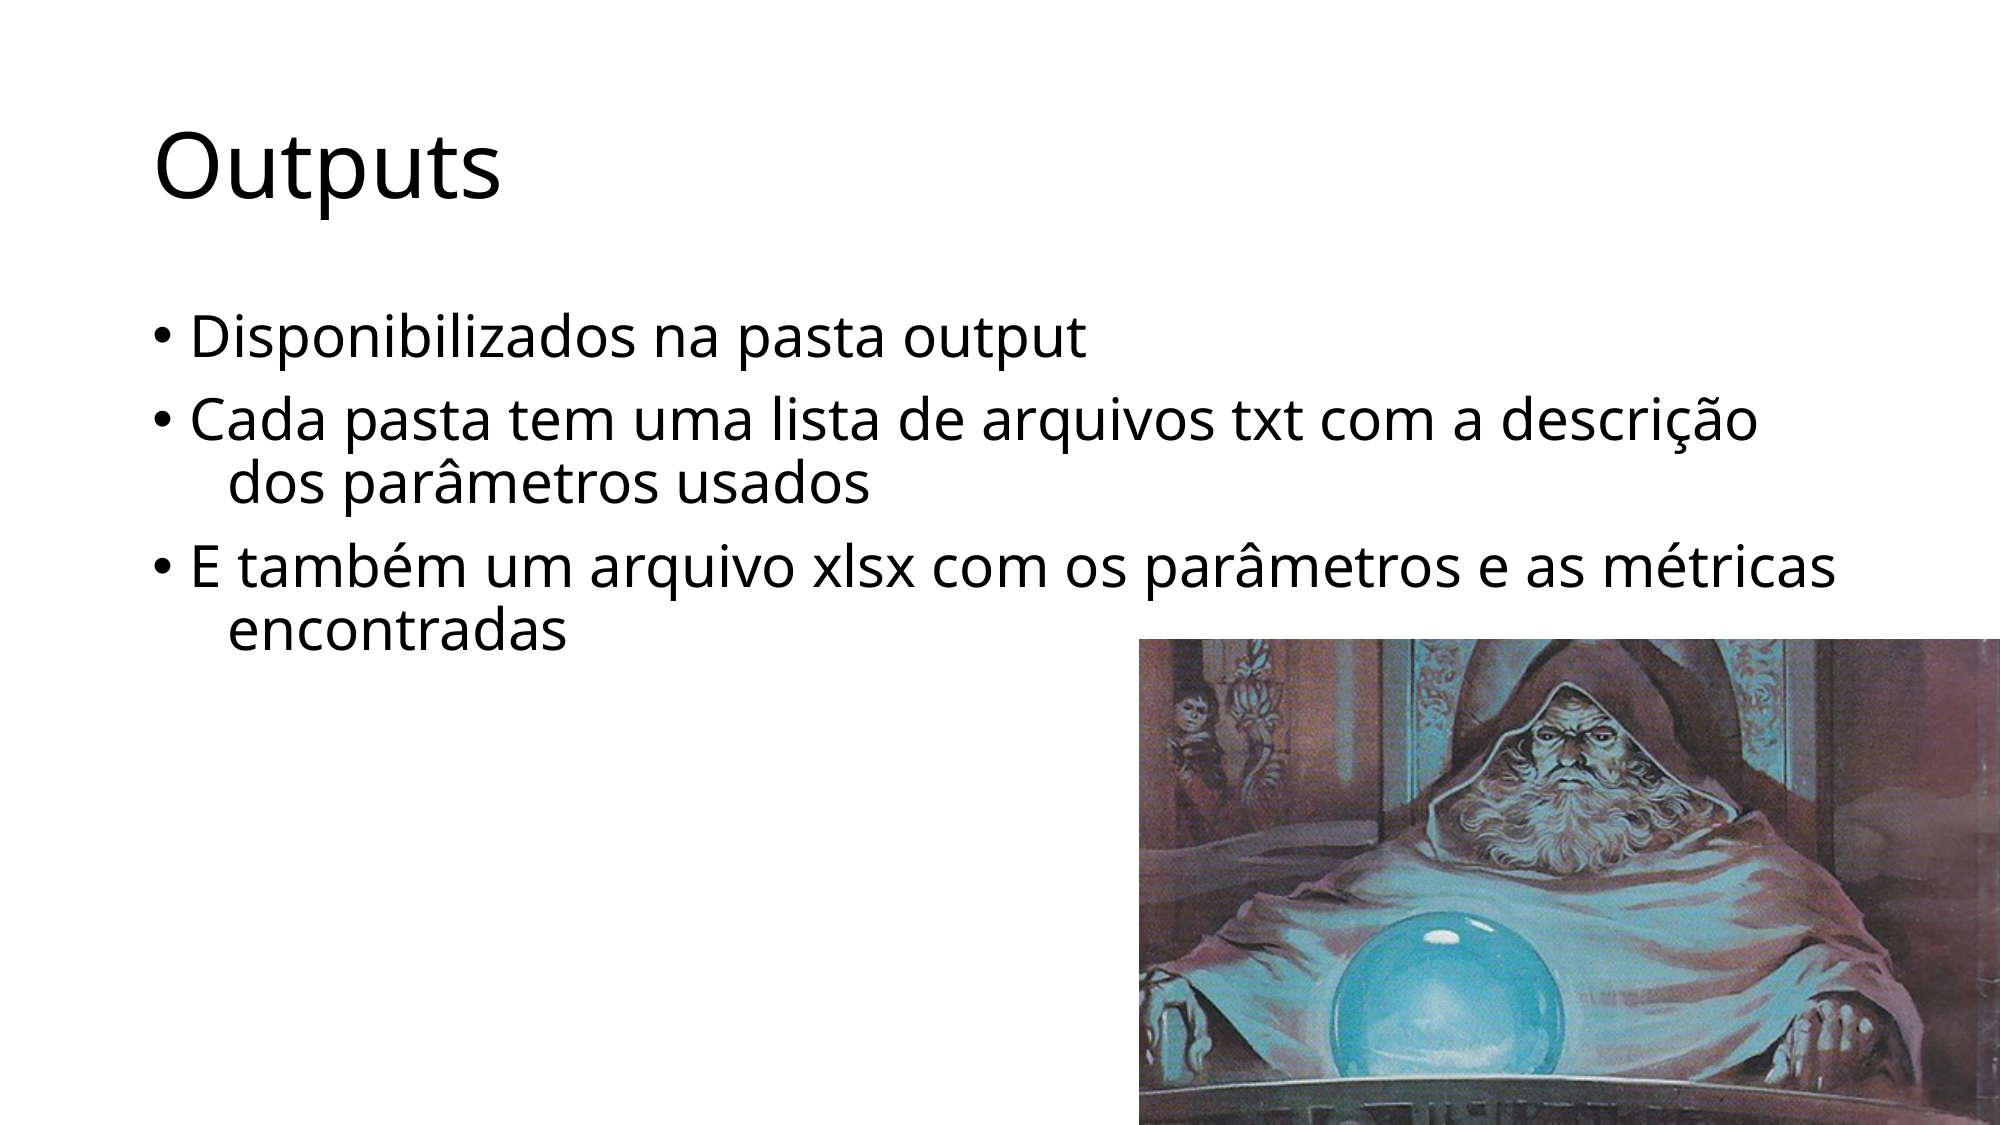

# Outputs
Disponibilizados na pasta output
Cada pasta tem uma lista de arquivos txt com a descrição dos parâmetros usados
E também um arquivo xlsx com os parâmetros e as métricas encontradas